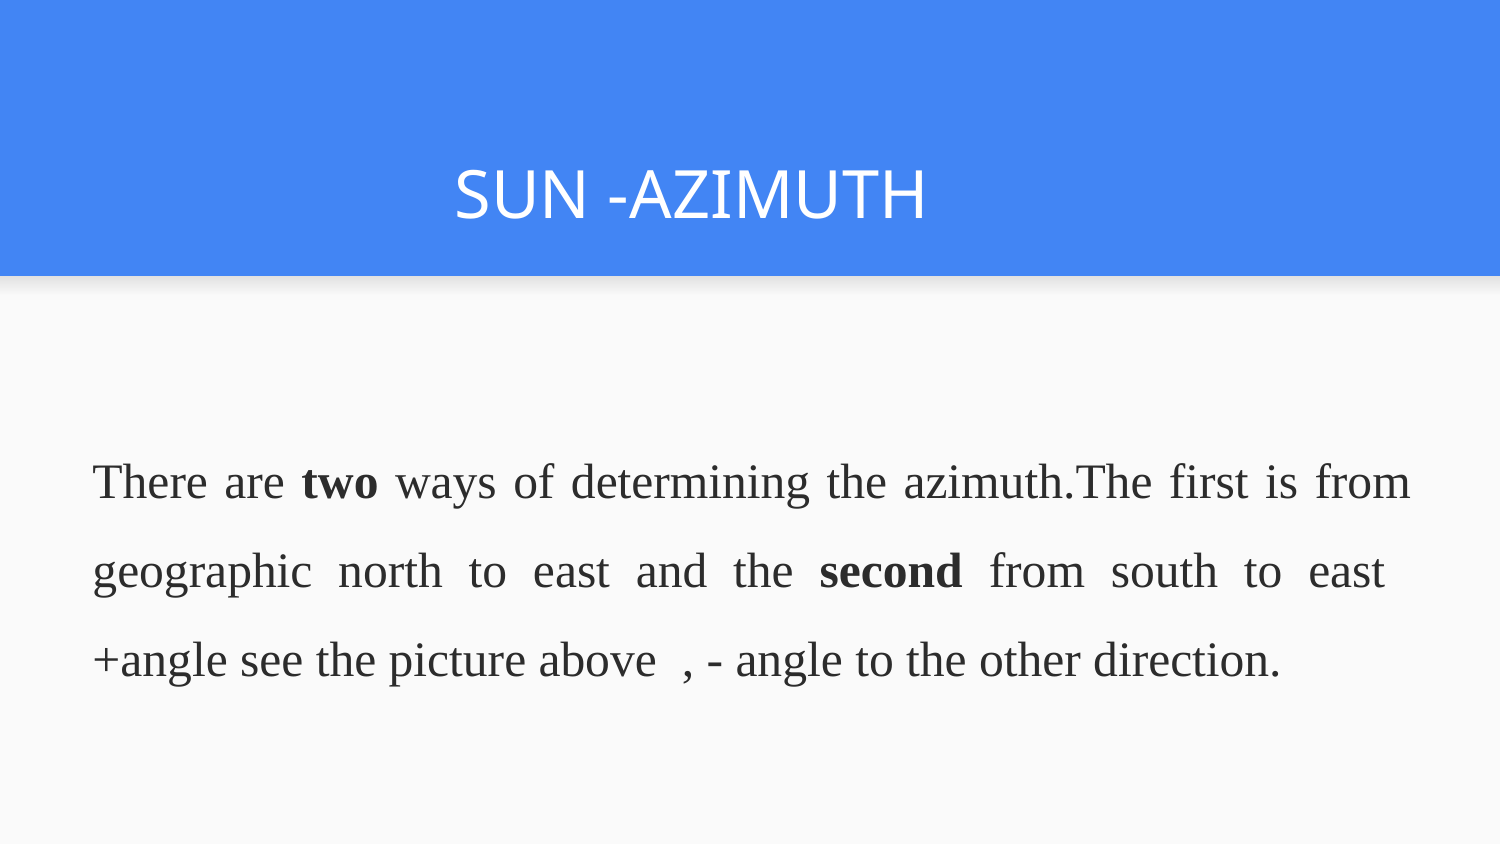

# SUN -AZIMUTH
There are two ways of determining the azimuth.The first is from geographic north to east and the second from south to east +angle see the picture above , - angle to the other direction.